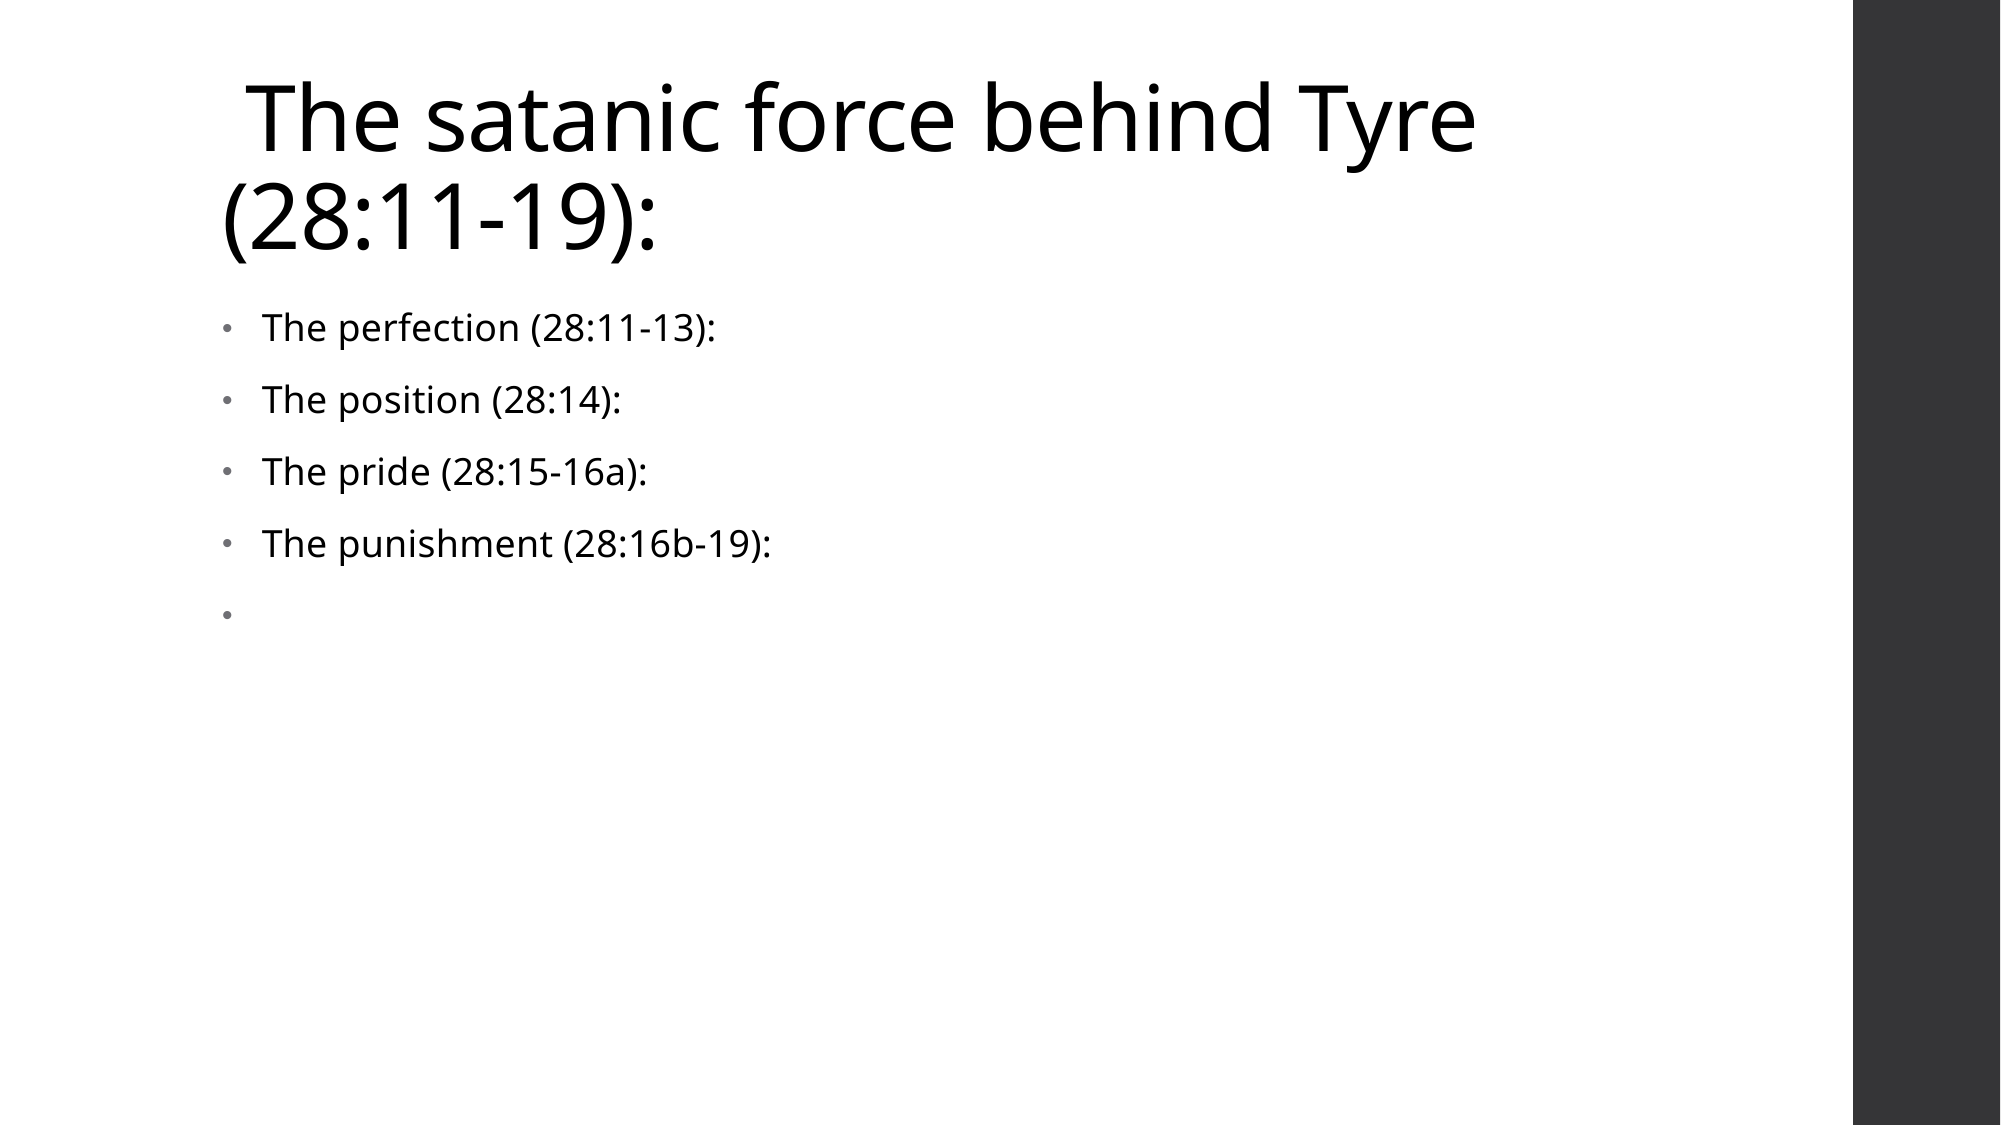

# The satanic force behind Tyre (28:11-19):
 The perfection (28:11-13):
 The position (28:14):
 The pride (28:15-16a):
 The punishment (28:16b-19):